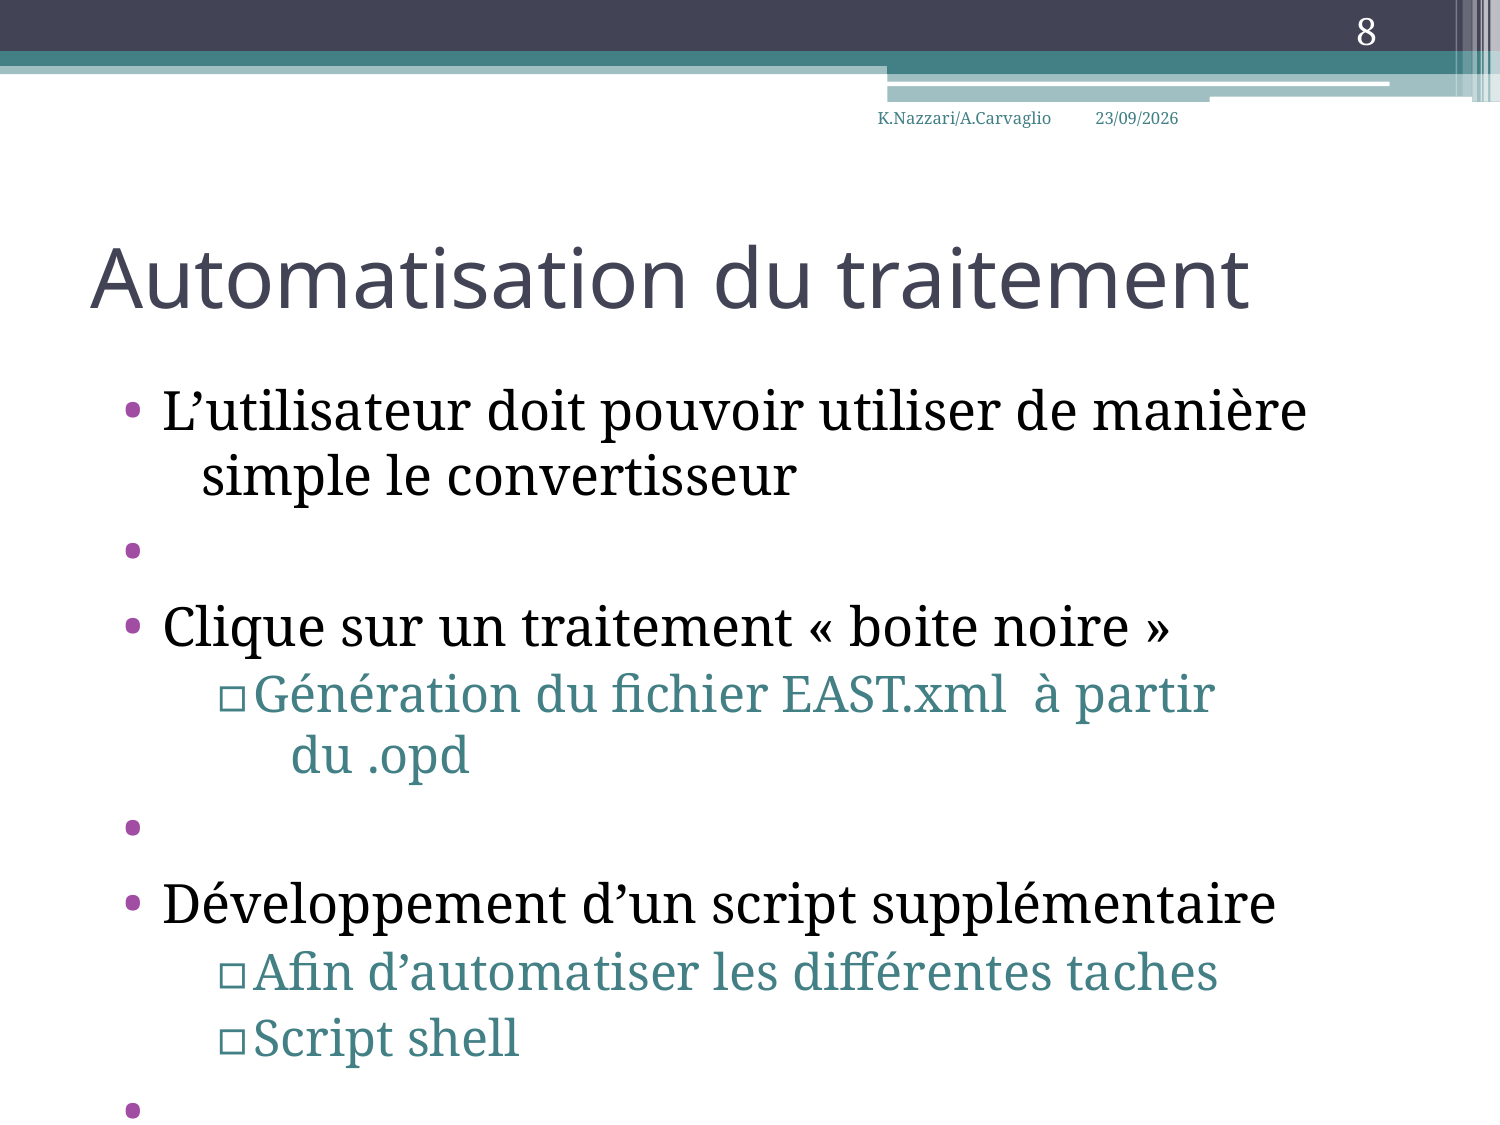

K.Nazzari/A.Carvaglio
# Automatisation du traitement
L’utilisateur doit pouvoir utiliser de manière simple le convertisseur
Clique sur un traitement « boite noire »
Génération du fichier EAST.xml à partir du .opd
Développement d’un script supplémentaire
Afin d’automatiser les différentes taches
Script shell